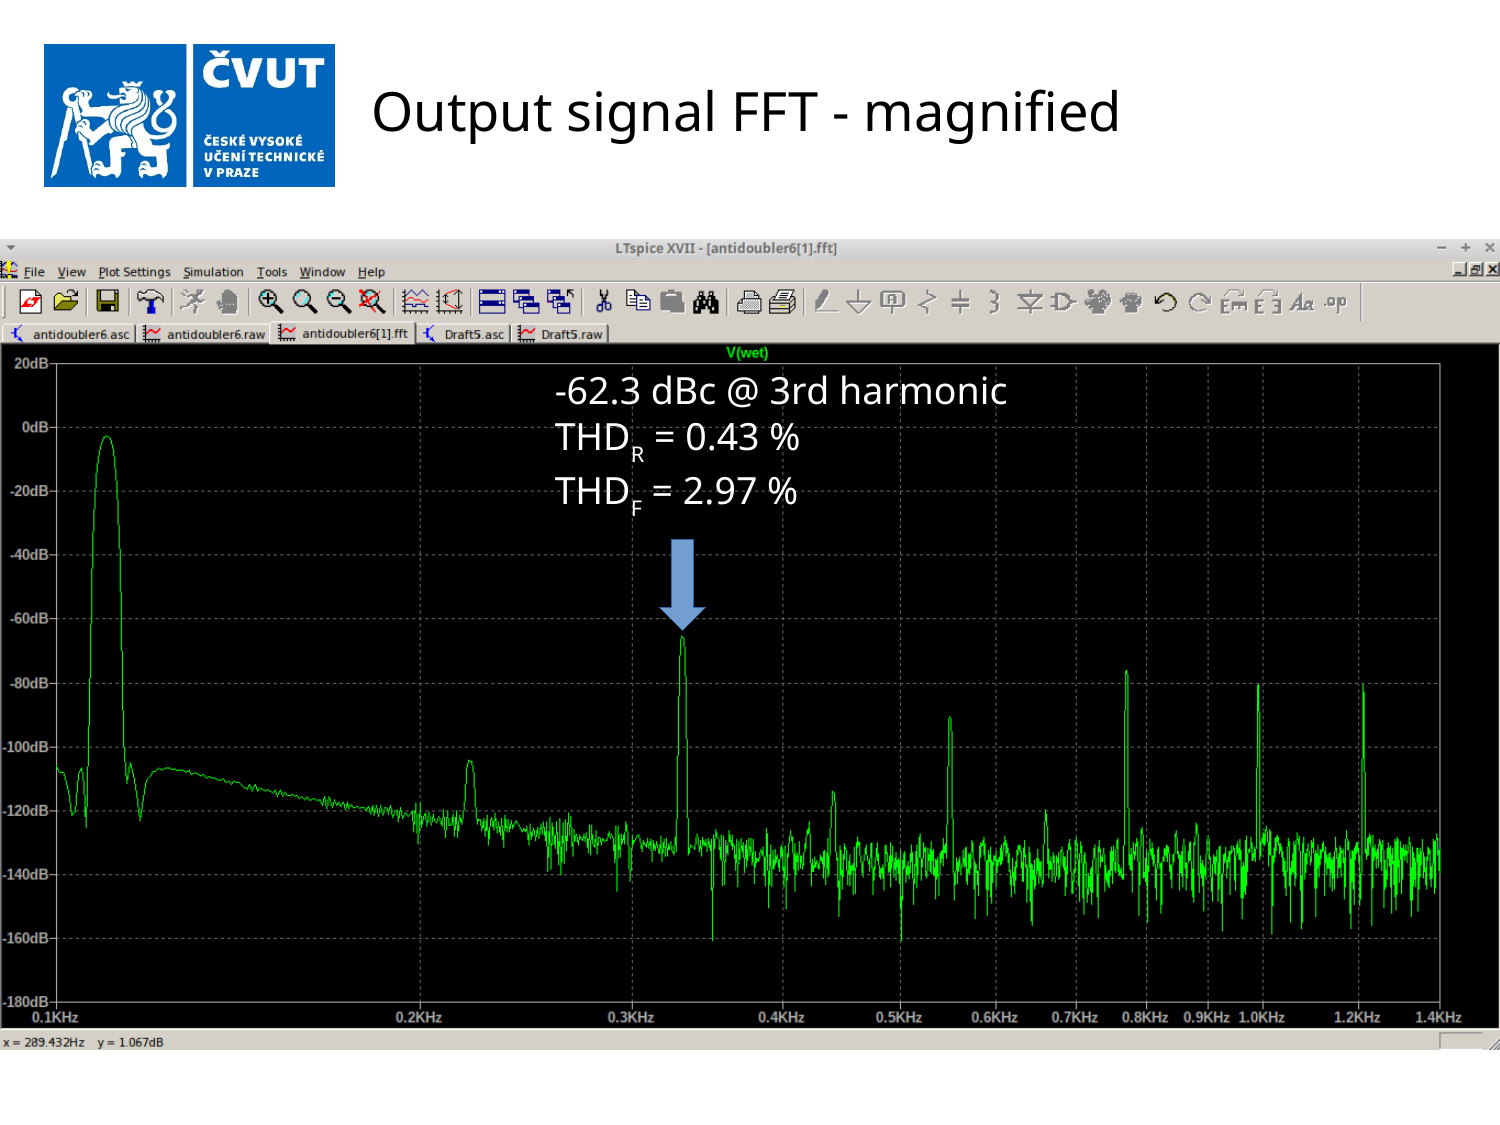

# Output signal FFT - magnified
-62.3 dBc @ 3rd harmonic
THDR = 0.43 %
THDF = 2.97 %